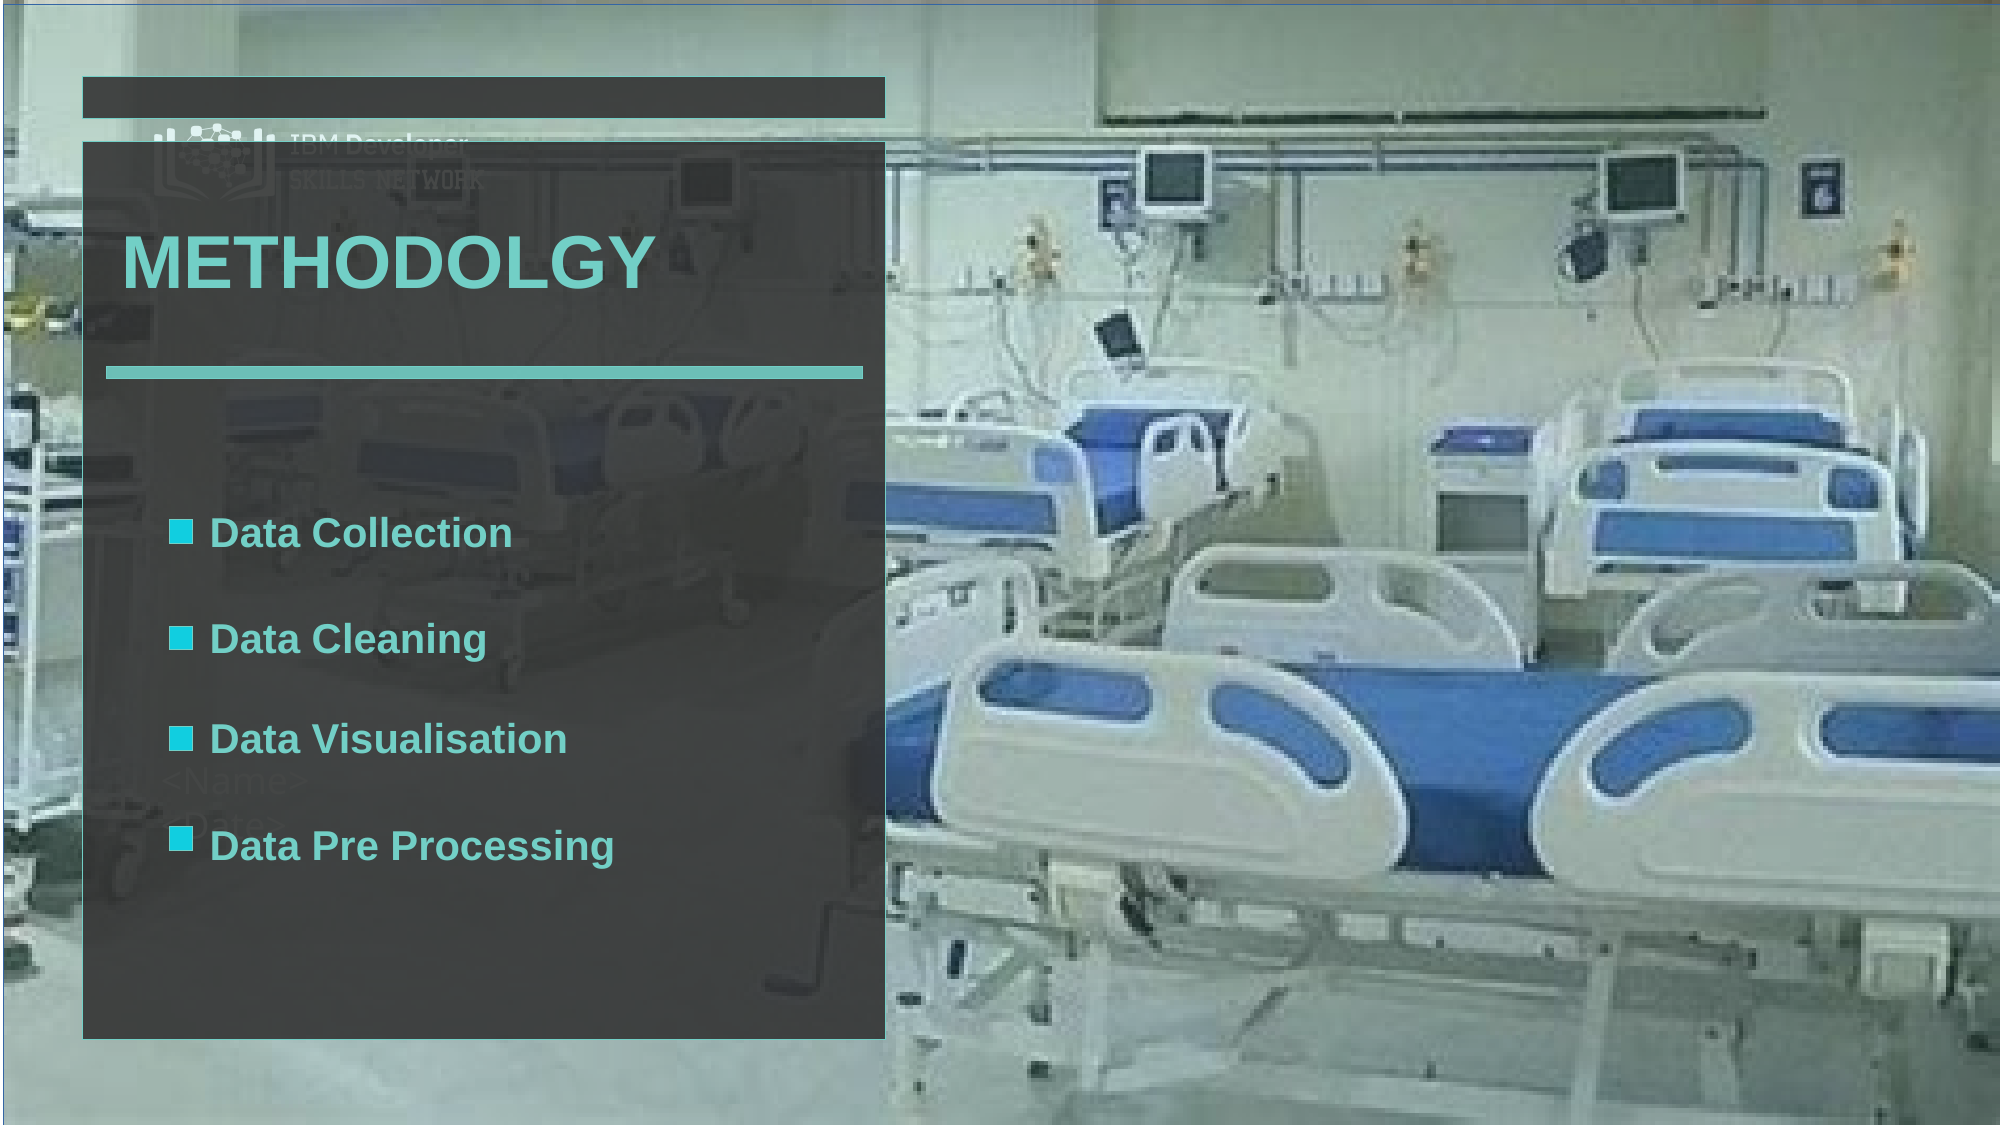

#
METHODOLGY
Data Collection
Data Cleaning
Data Visualisation
<Name>
<Date>
Data Pre Processing